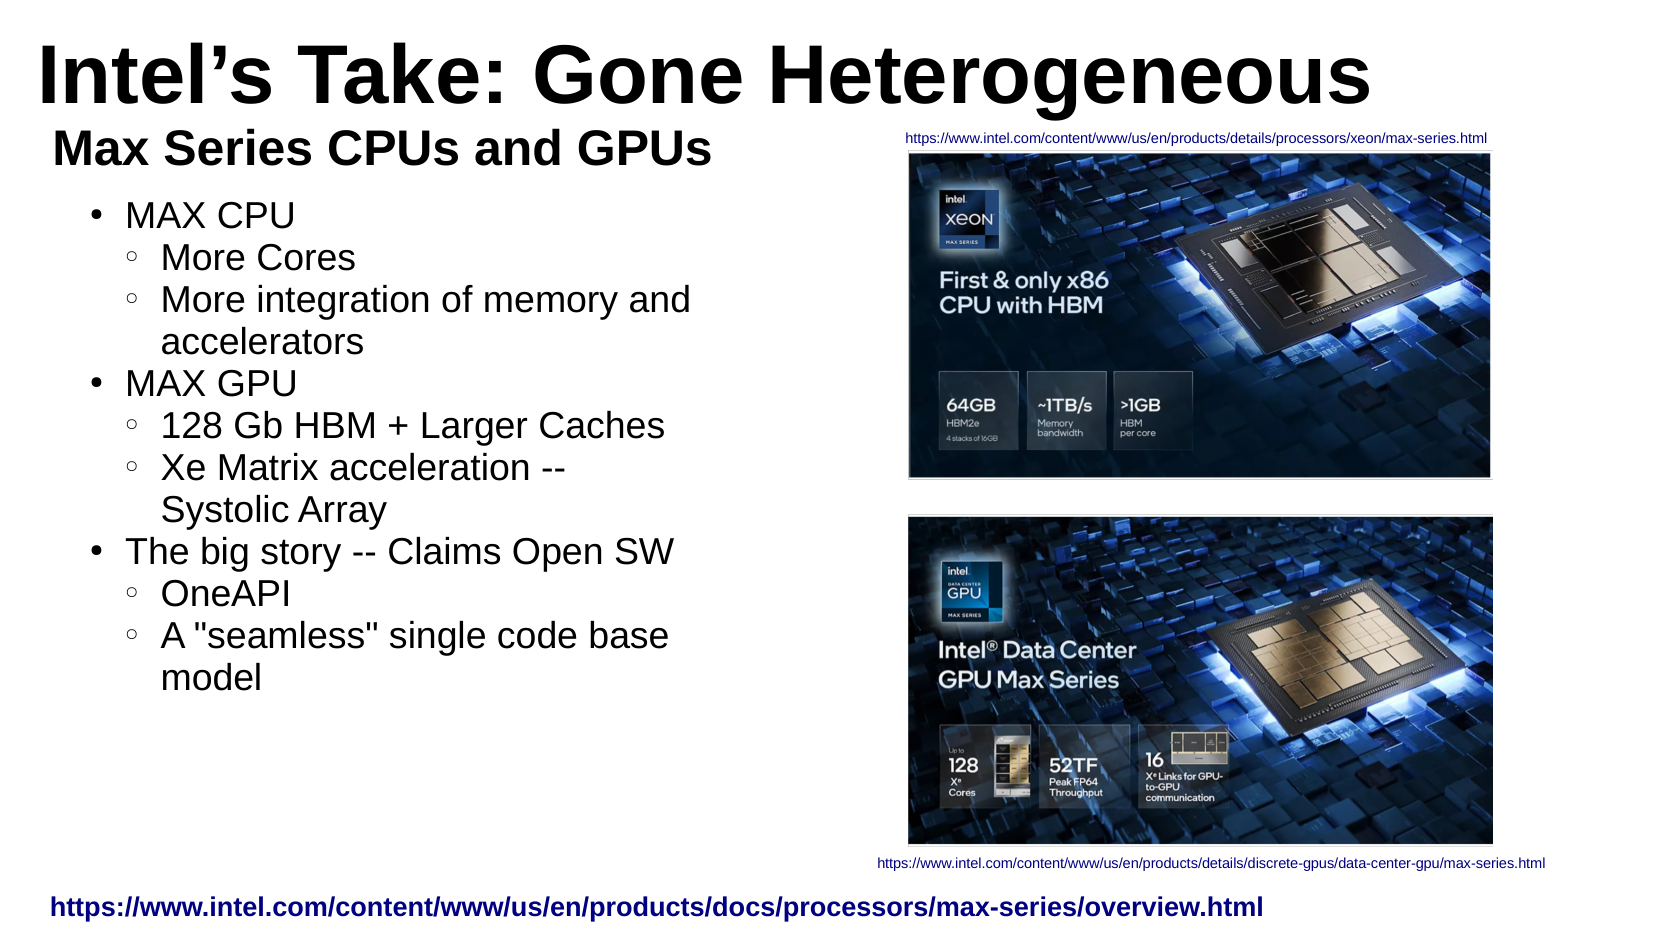

# Intel’s Take: Gone Heterogeneous
Max Series CPUs and GPUs
https://www.intel.com/content/www/us/en/products/details/processors/xeon/max-series.html
MAX CPU
More Cores
More integration of memory and accelerators
MAX GPU
128 Gb HBM + Larger Caches
Xe Matrix acceleration -- Systolic Array
The big story -- Claims Open SW
OneAPI
A "seamless" single code base model
https://www.intel.com/content/www/us/en/products/details/discrete-gpus/data-center-gpu/max-series.html
https://www.intel.com/content/www/us/en/products/docs/processors/max-series/overview.html